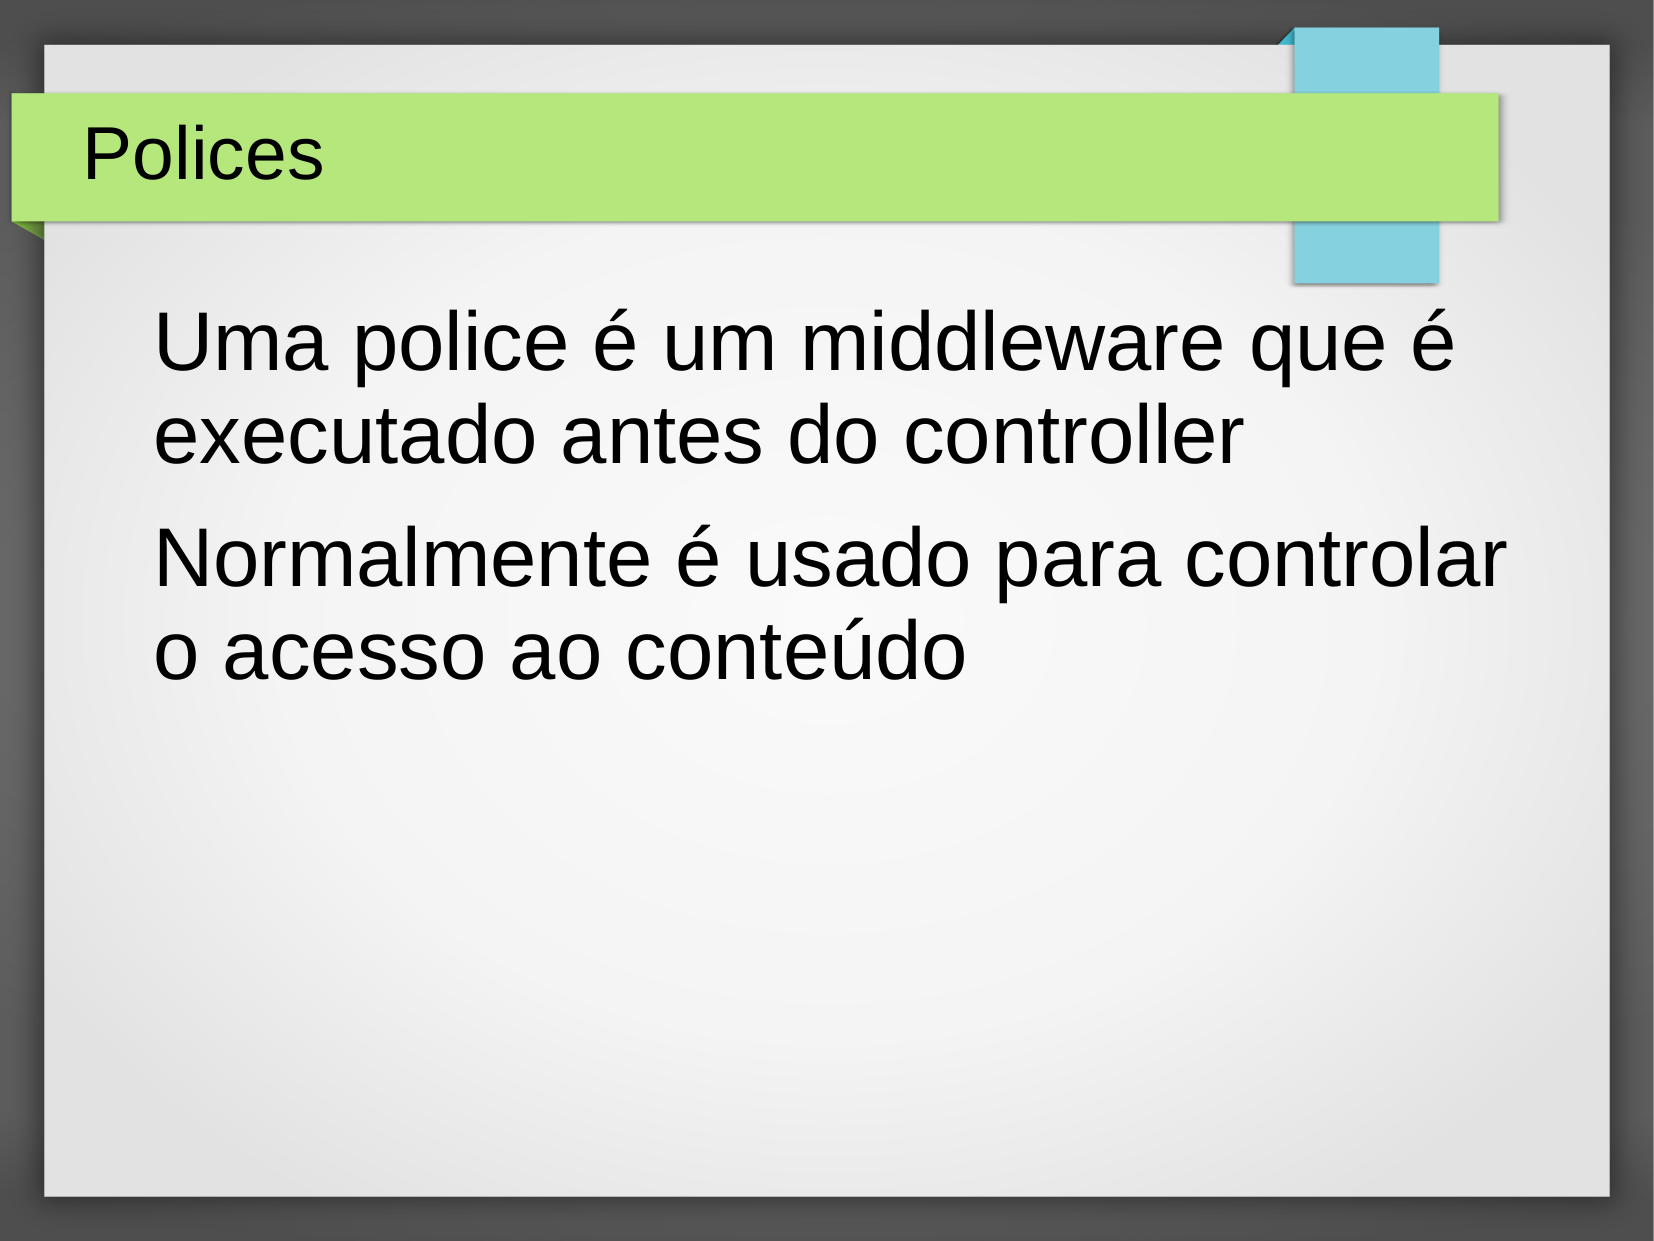

# Polices
Uma police é um middleware que é executado antes do controller
Normalmente é usado para controlar o acesso ao conteúdo